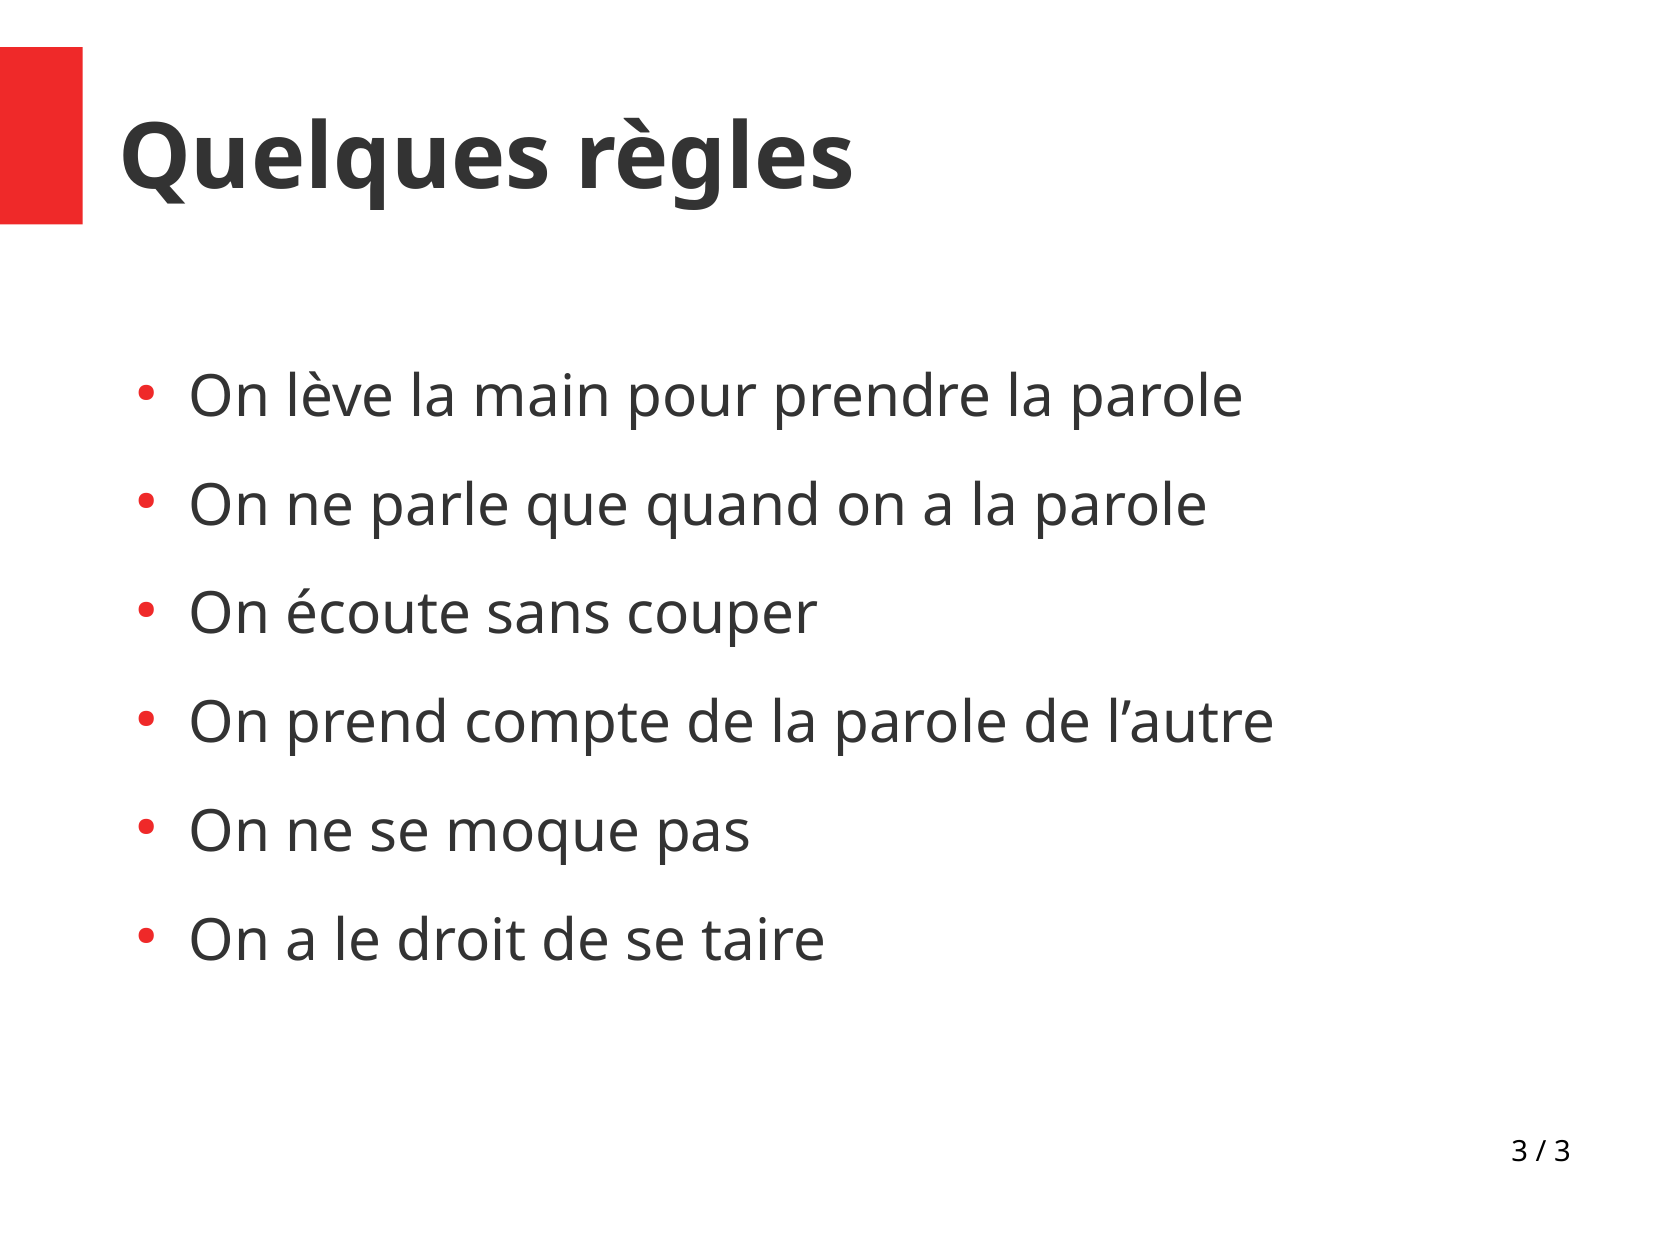

# Quelques règles
On lève la main pour prendre la parole
On ne parle que quand on a la parole
On écoute sans couper
On prend compte de la parole de l’autre
On ne se moque pas
On a le droit de se taire
3